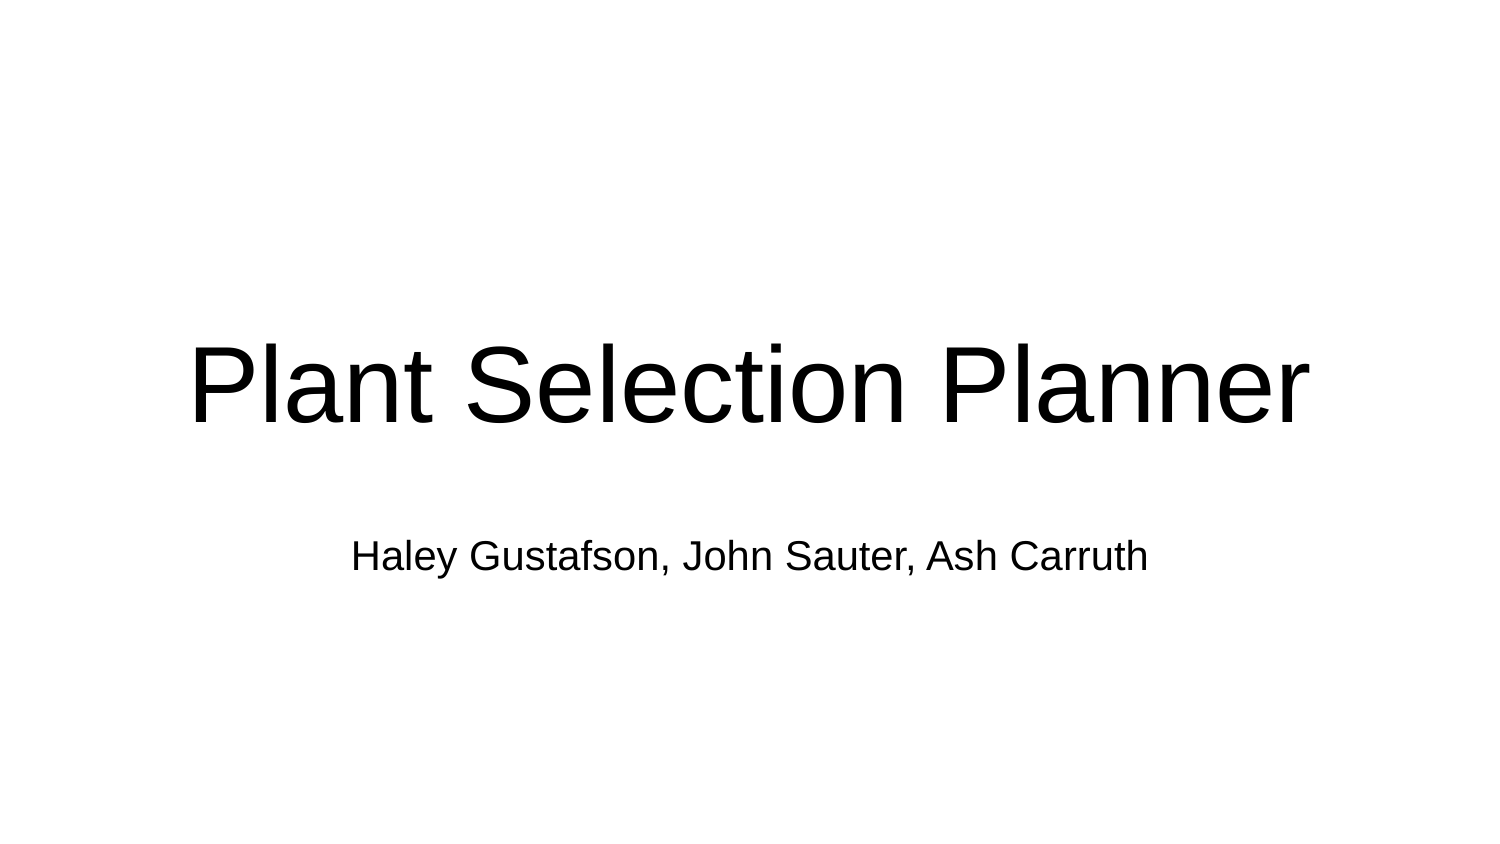

# Plant Selection Planner
MAKE A COPY!
Haley Gustafson, John Sauter, Ash Carruth